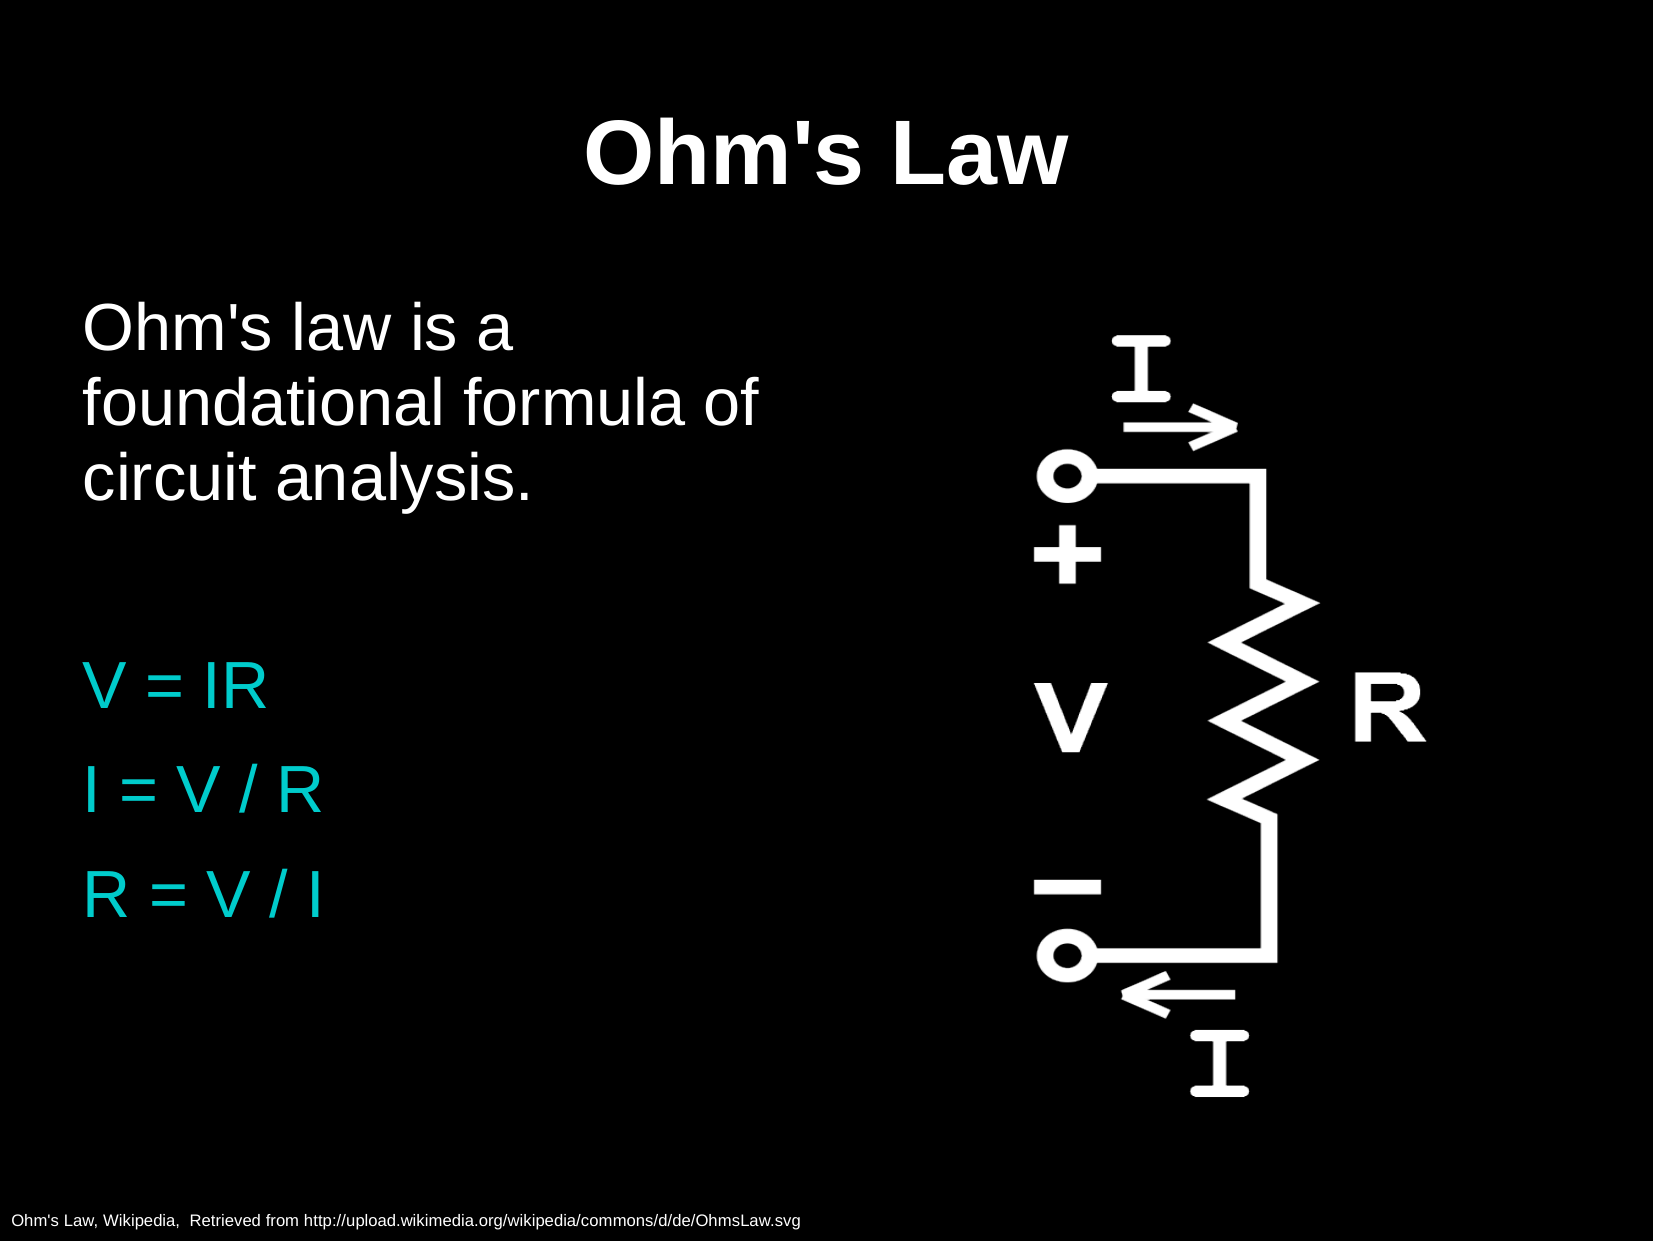

# Ohm's Law
Ohm's law is a foundational formula of circuit analysis.
V = IR
I = V / R
R = V / I
Ohm's Law, Wikipedia, Retrieved from http://upload.wikimedia.org/wikipedia/commons/d/de/OhmsLaw.svg